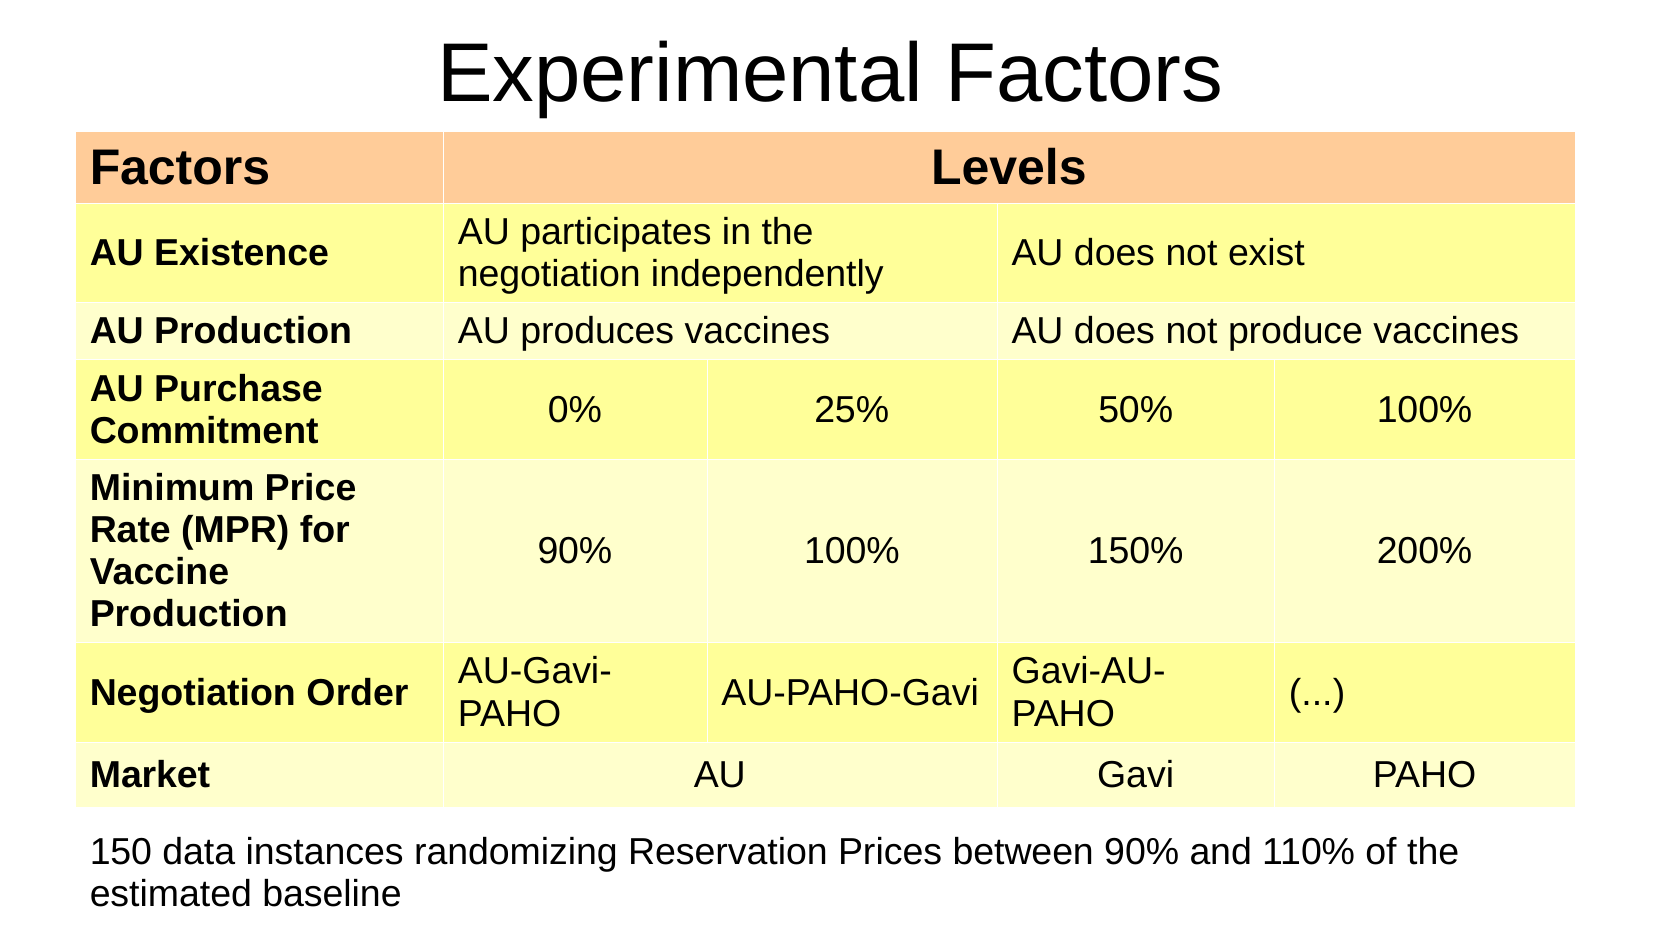

# Experimental Factors
| Factors | Levels | | | |
| --- | --- | --- | --- | --- |
| AU Existence | AU participates in the negotiation independently | | AU does not exist | |
| AU Production | AU produces vaccines | | AU does not produce vaccines | |
| AU Purchase Commitment | 0% | 25% | 50% | 100% |
| Minimum Price Rate (MPR) for Vaccine Production | 90% | 100% | 150% | 200% |
| Negotiation Order | AU-Gavi-PAHO | AU-PAHO-Gavi | Gavi-AU-PAHO | (...) |
| Market | AU | | Gavi | PAHO |
150 data instances randomizing Reservation Prices between 90% and 110% of the
estimated baseline